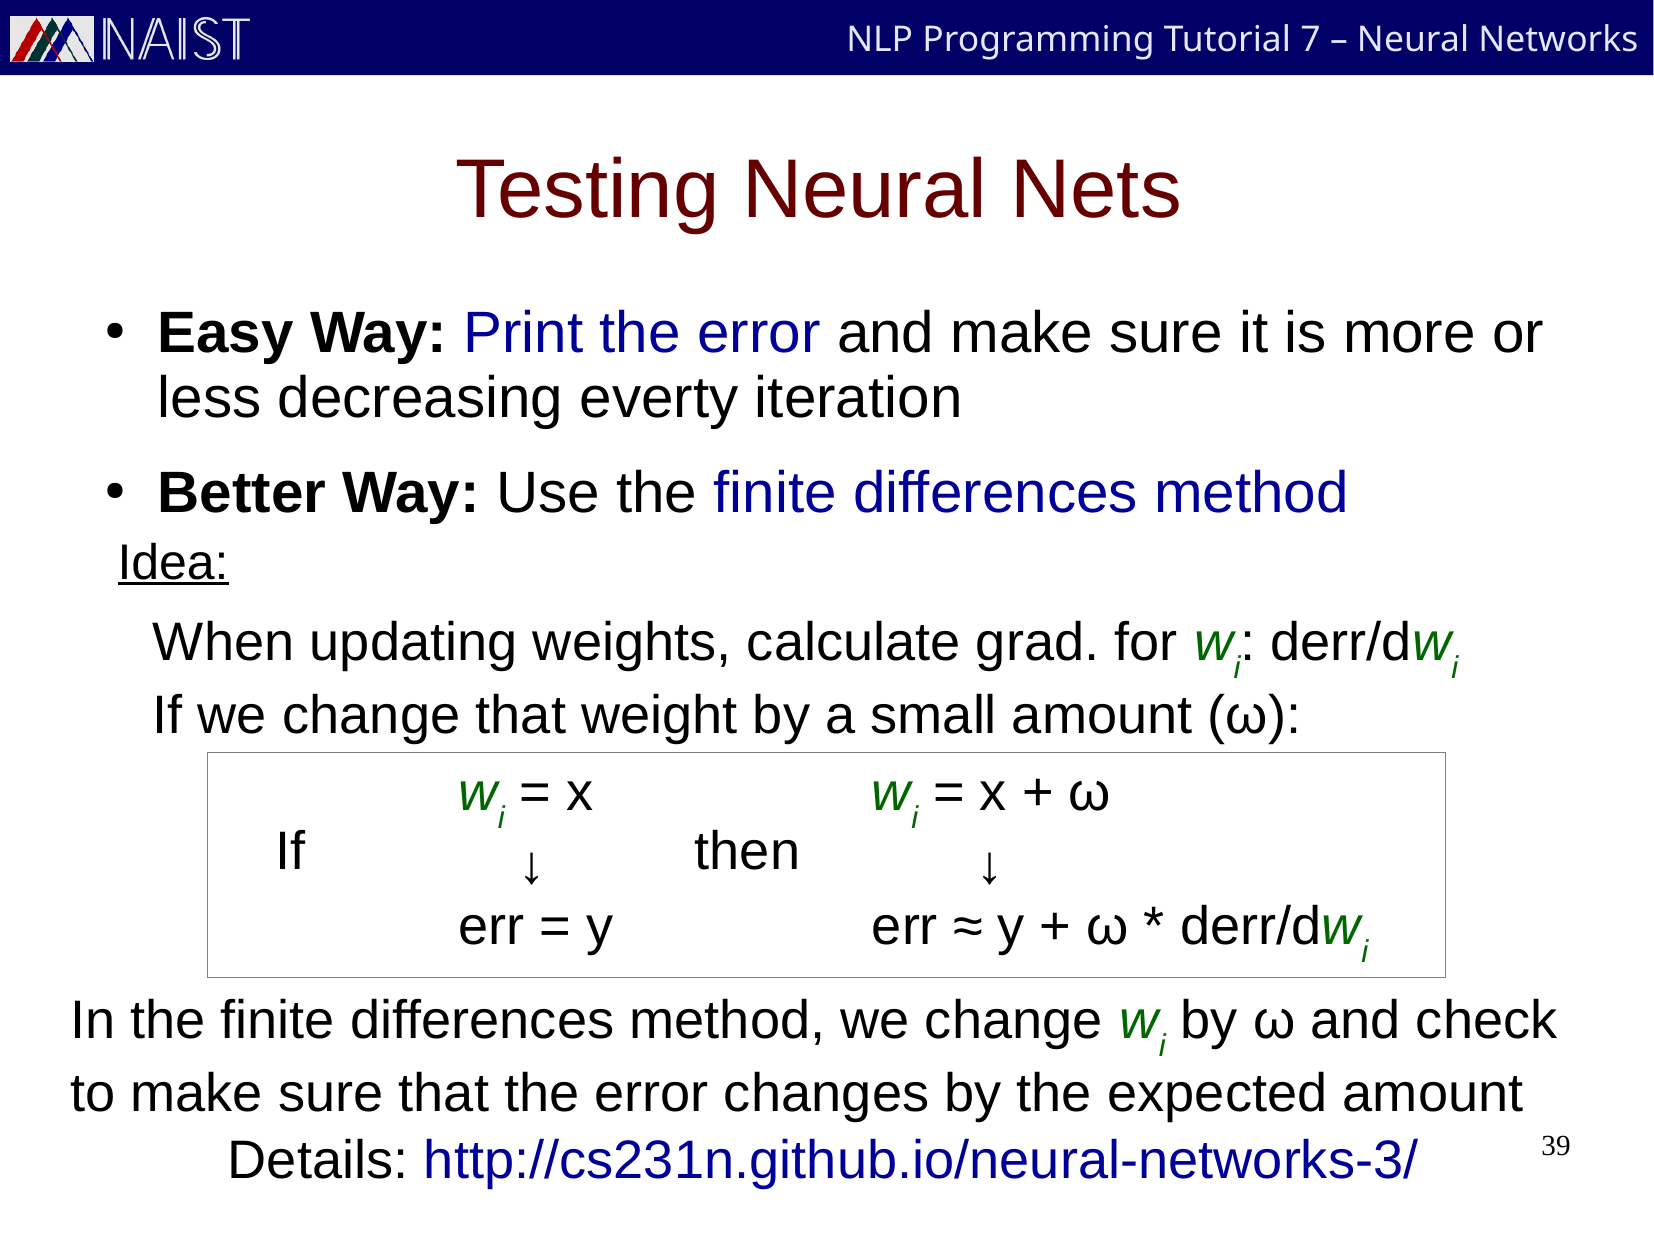

# Testing Neural Nets
Easy Way: Print the error and make sure it is more or less decreasing everty iteration
Better Way: Use the finite differences method
Idea:
When updating weights, calculate grad. for wi: derr/dwi
If we change that weight by a small amount (ω):
wi = x
 ↓
err = y
wi = x + ω
 	 ↓
err ≈ y + ω * derr/dwi
If
then
In the finite differences method, we change wi by ω and check
to make sure that the error changes by the expected amount
Details: http://cs231n.github.io/neural-networks-3/
39